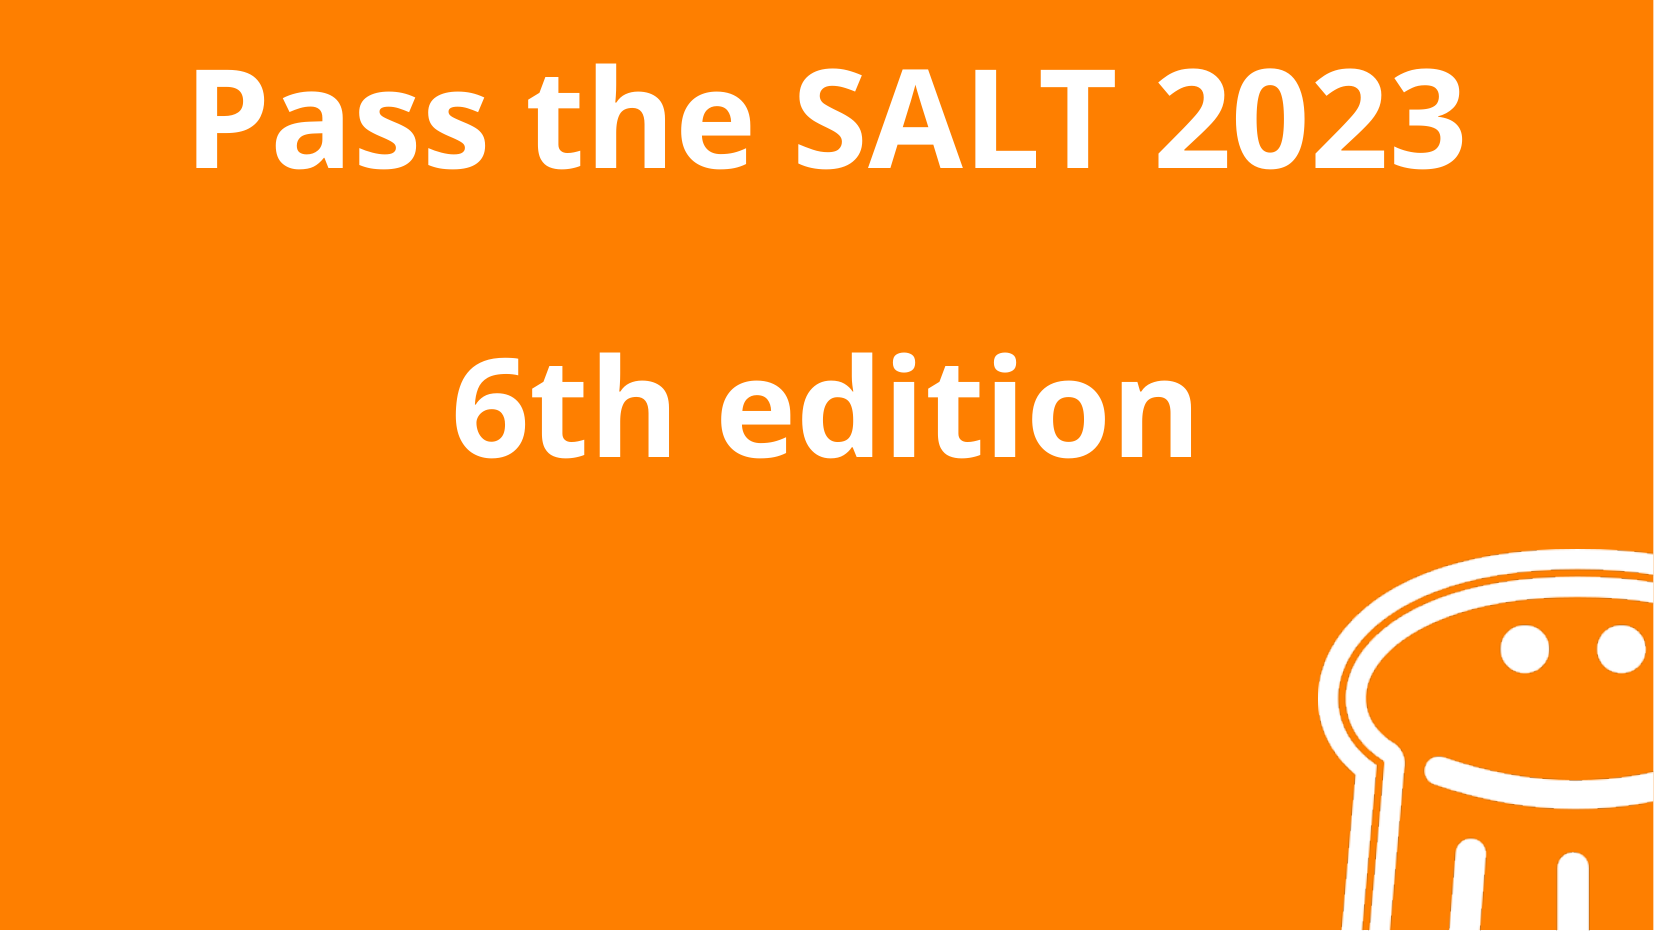

# Pass the SALT 2023
6th edition